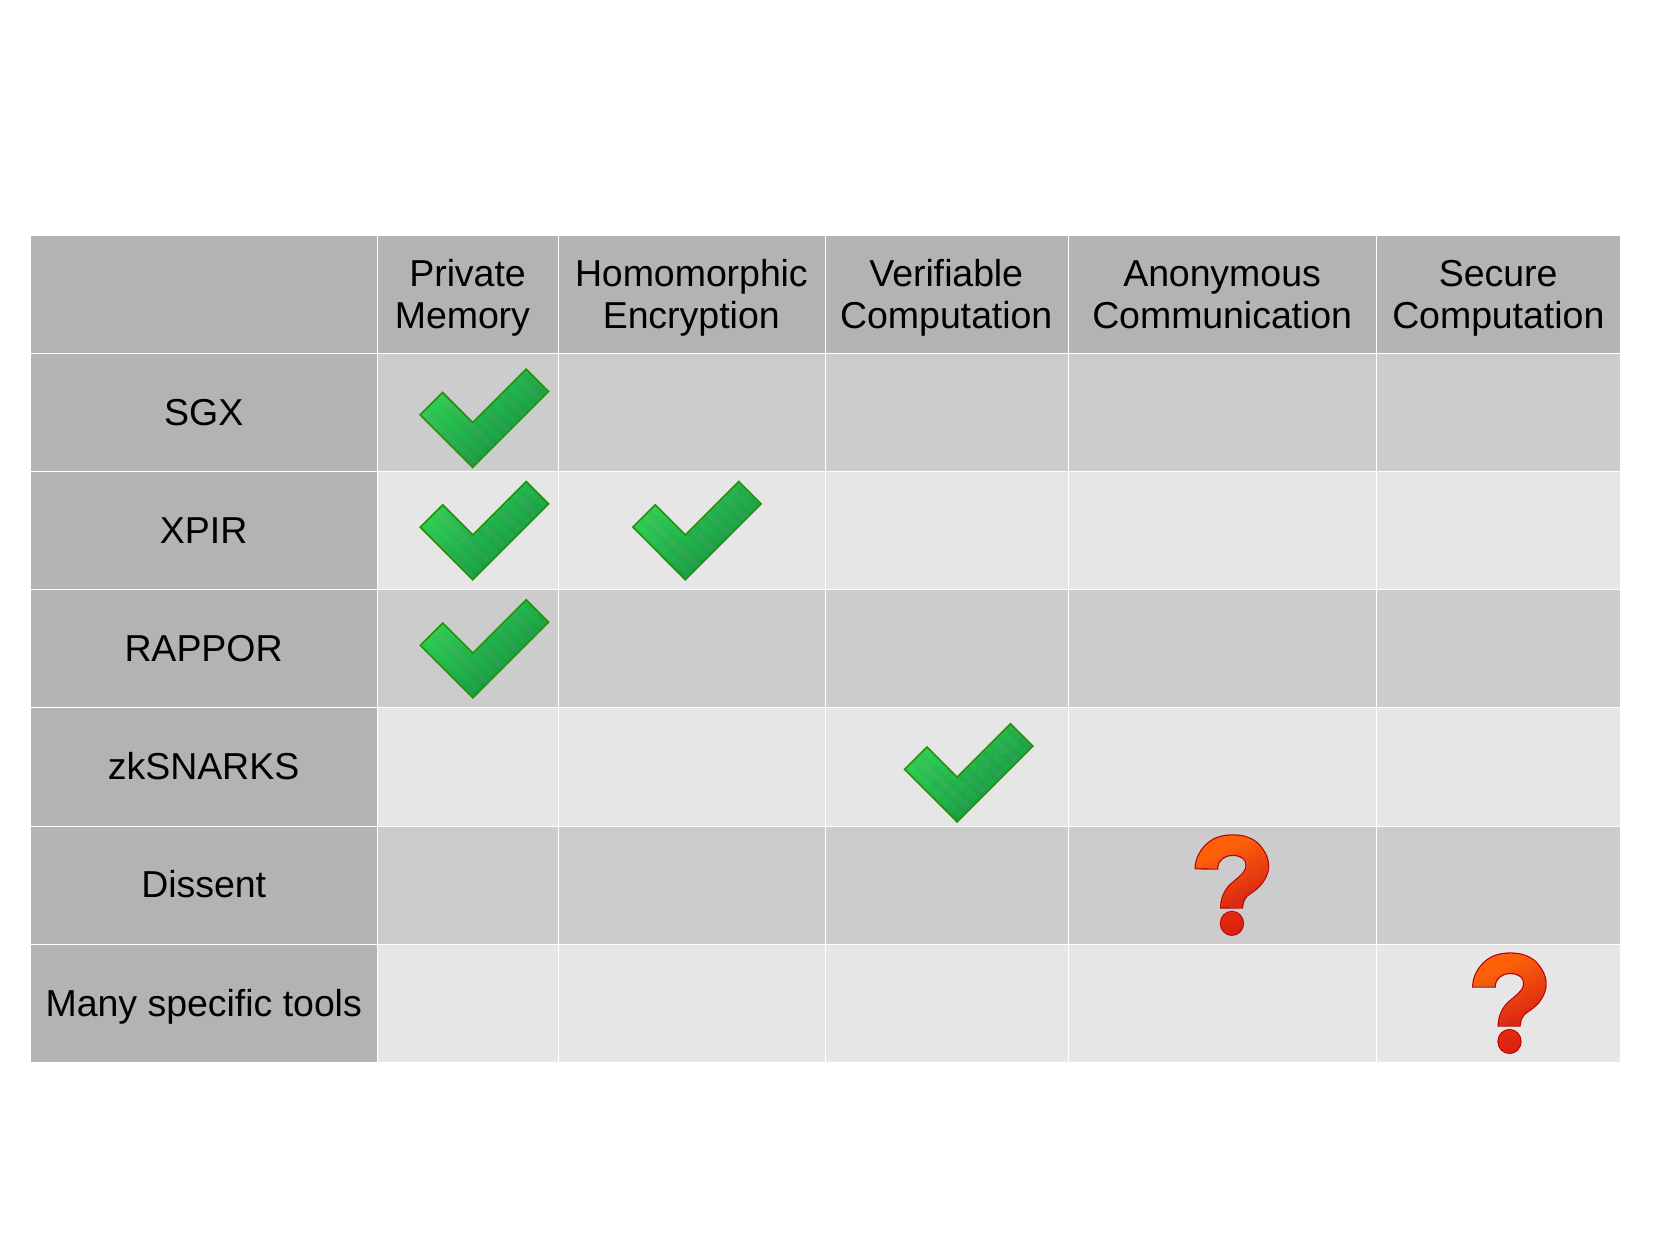

#
| | Private Memory | Homomorphic Encryption | Verifiable Computation | Anonymous Communication | Secure Computation |
| --- | --- | --- | --- | --- | --- |
| SGX | | | | | |
| XPIR | | | | | |
| RAPPOR | | | | | |
| zkSNARKS | | | | | |
| Dissent | | | | | |
| Many specific tools | | | | | |